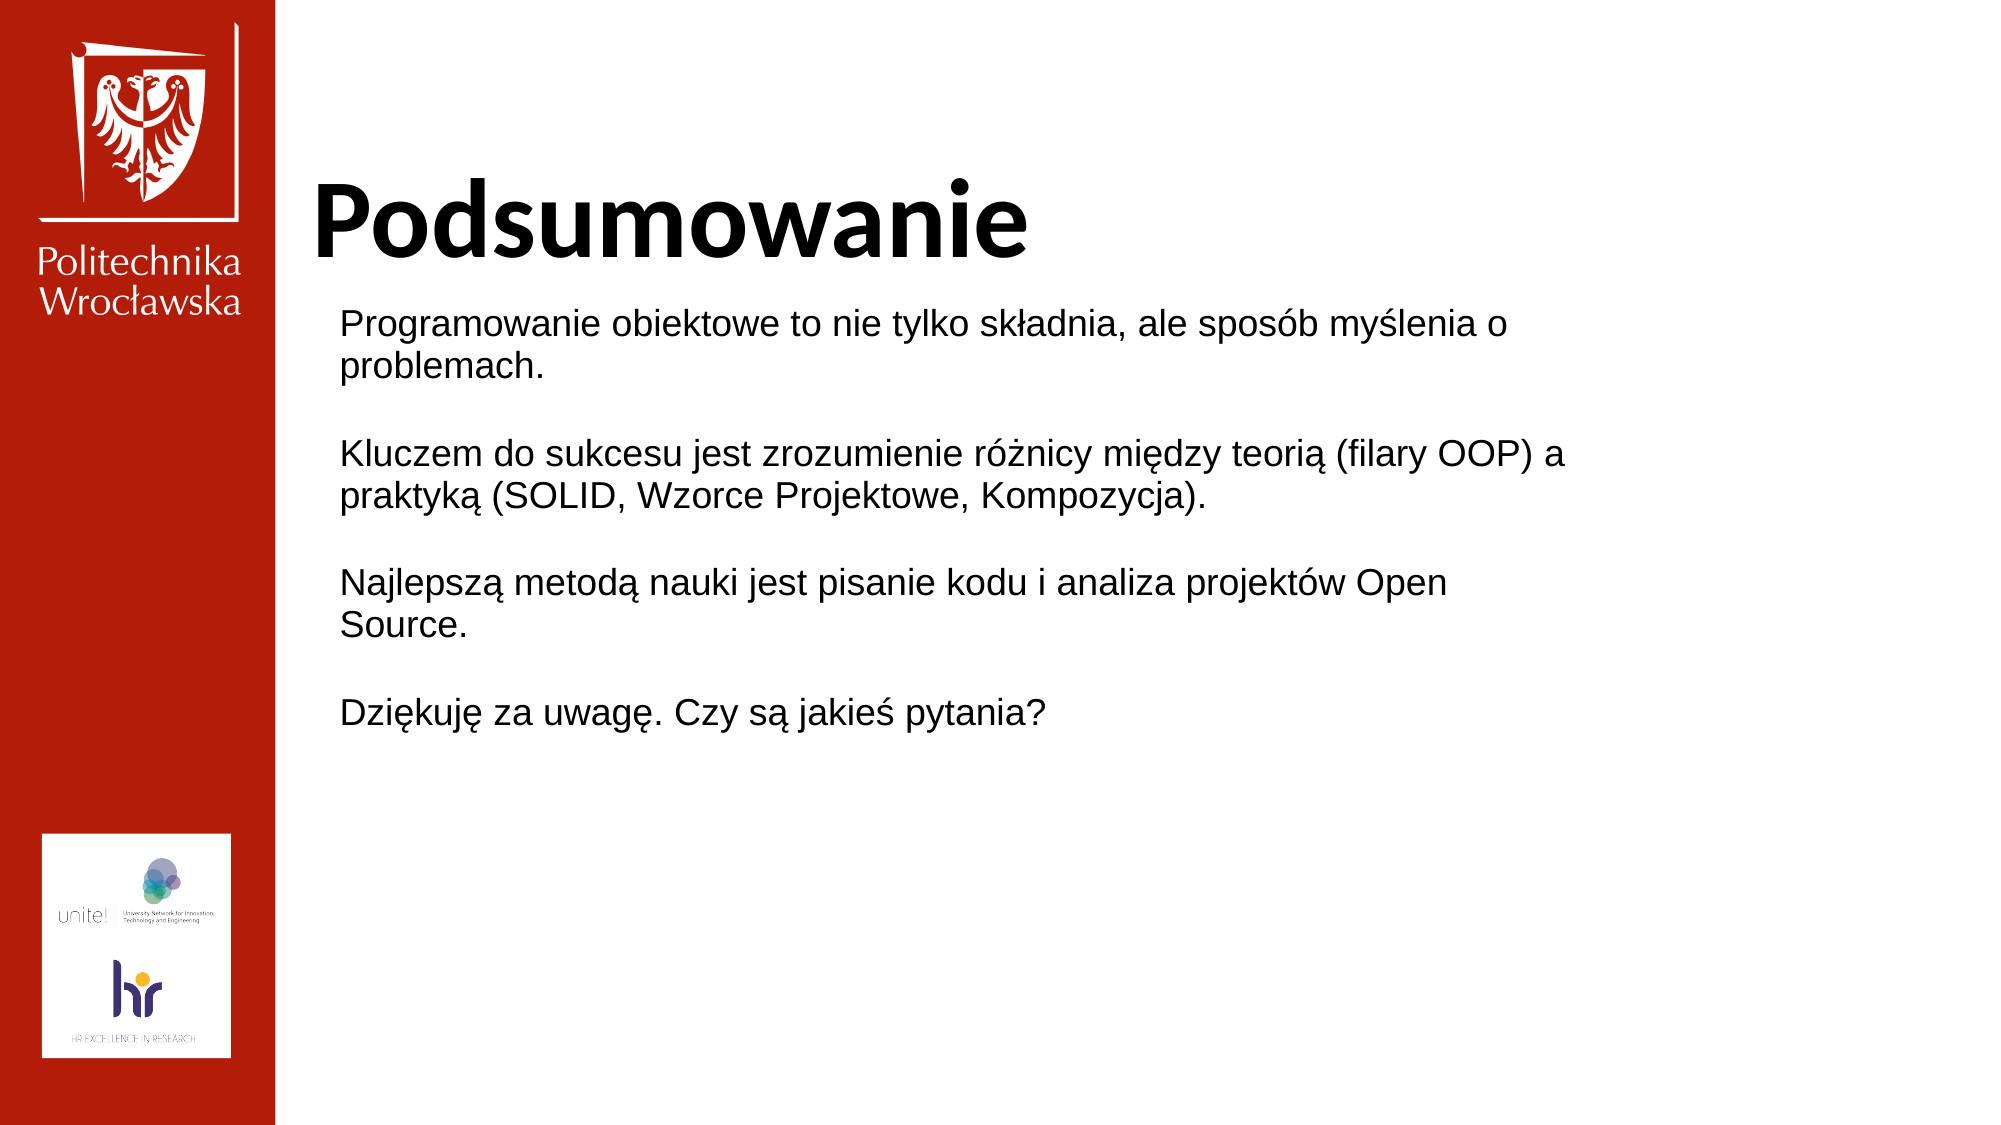

# Podsumowanie
Programowanie obiektowe to nie tylko składnia, ale sposób myślenia o problemach.
Kluczem do sukcesu jest zrozumienie różnicy między teorią (filary OOP) a praktyką (SOLID, Wzorce Projektowe, Kompozycja).
Najlepszą metodą nauki jest pisanie kodu i analiza projektów Open Source.
Dziękuję za uwagę. Czy są jakieś pytania?